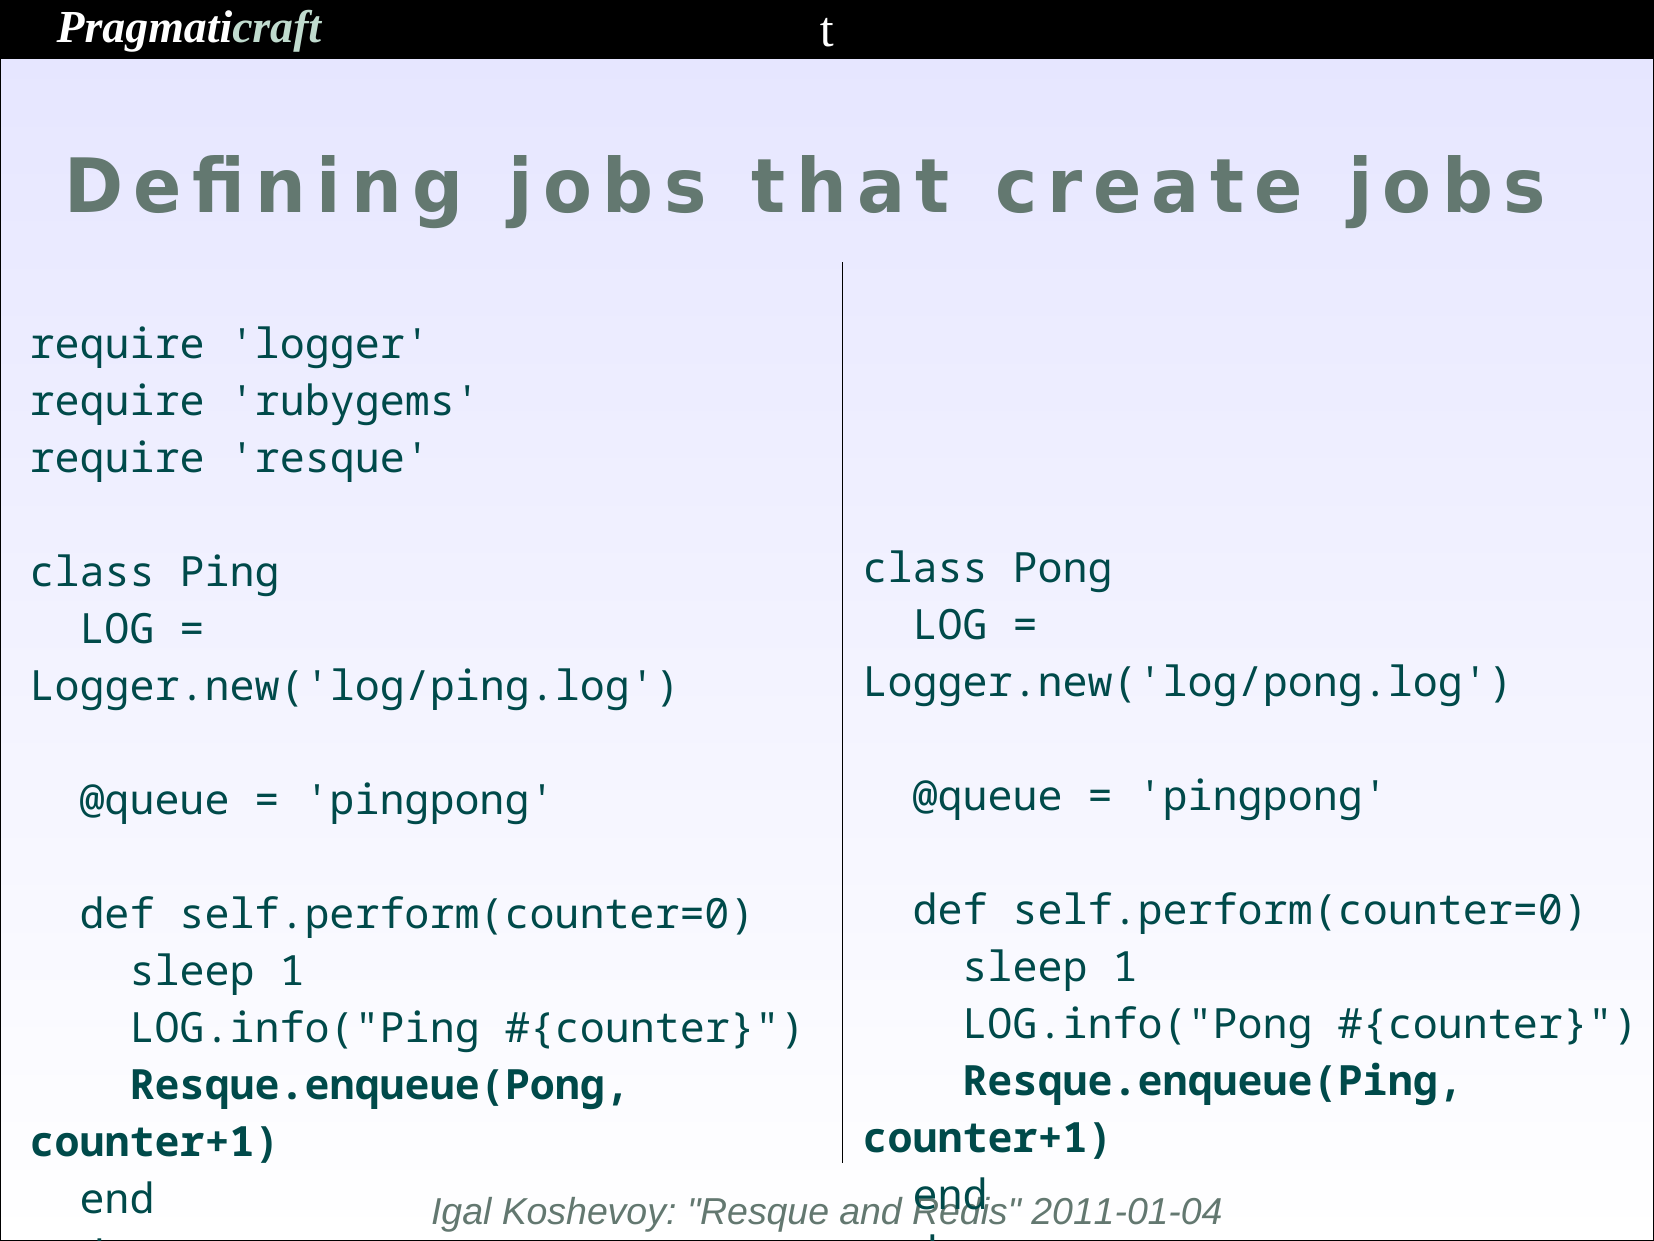

# Defining jobs that create jobs
class Pong
 LOG = Logger.new('log/pong.log')
 @queue = 'pingpong'
 def self.perform(counter=0)
 sleep 1
 LOG.info("Pong #{counter}")
 Resque.enqueue(Ping, counter+1)
 end
end
require 'logger'
require 'rubygems'
require 'resque'
class Ping
 LOG = Logger.new('log/ping.log')
 @queue = 'pingpong'
 def self.perform(counter=0)
 sleep 1
 LOG.info("Ping #{counter}")
 Resque.enqueue(Pong, counter+1)
 end
end